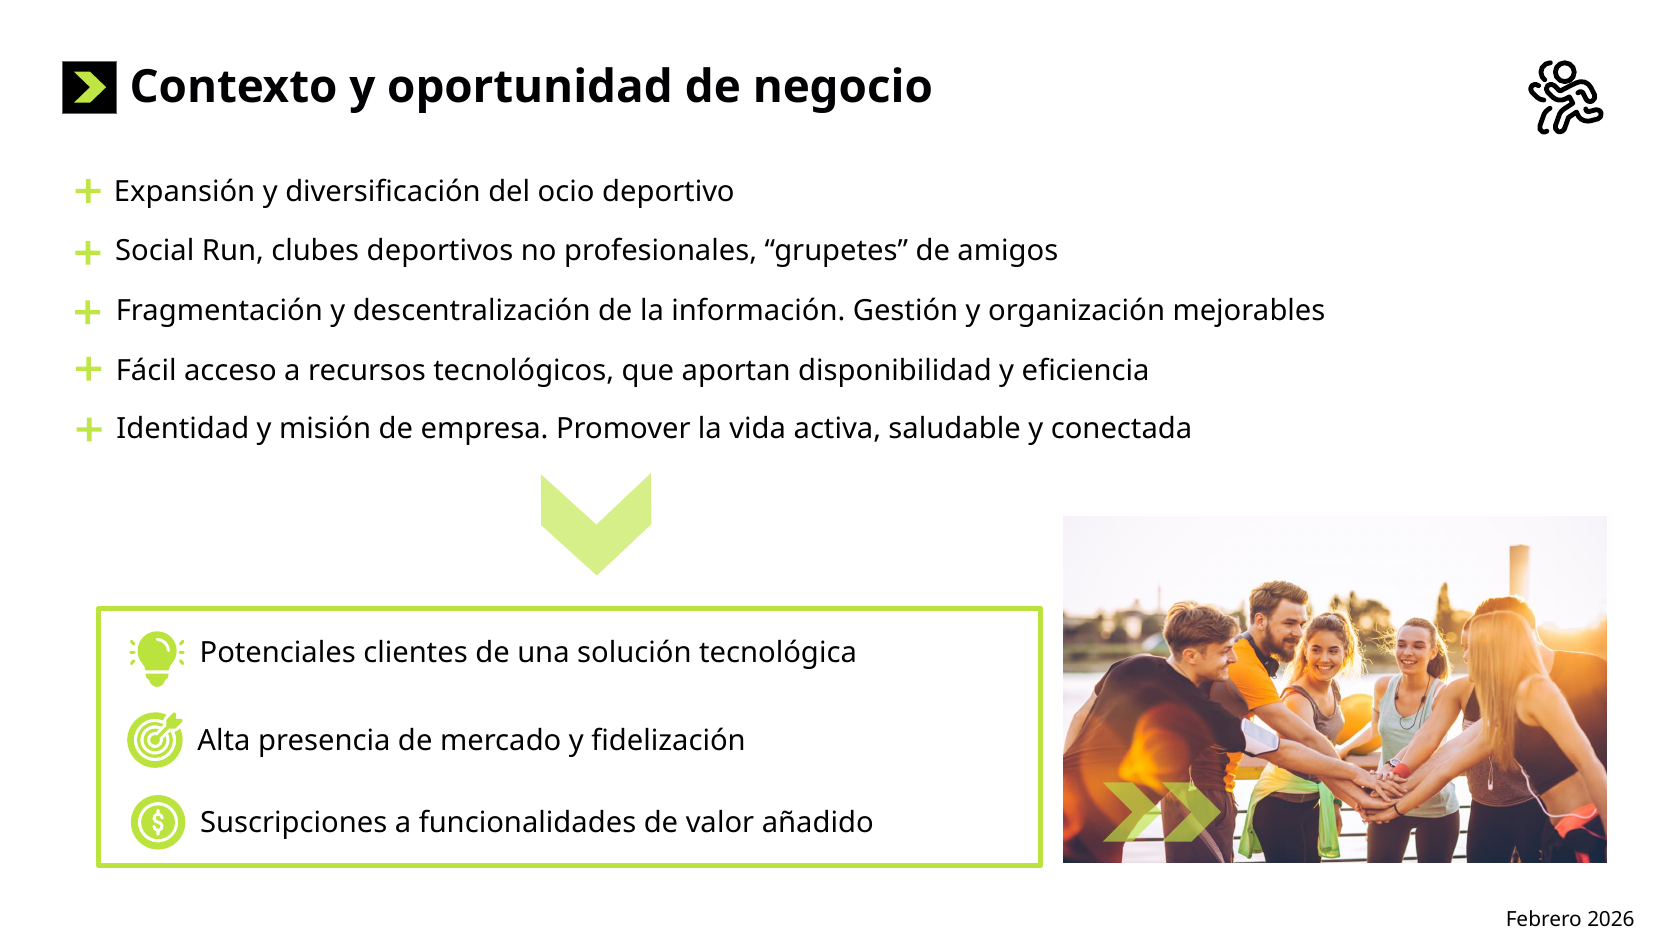

# Contexto y oportunidad de negocio
Expansión y diversificación del ocio deportivo
Social Run, clubes deportivos no profesionales, “grupetes” de amigos
Fragmentación y descentralización de la información. Gestión y organización mejorables
Fácil acceso a recursos tecnológicos, que aportan disponibilidad y eficiencia
Identidad y misión de empresa. Promover la vida activa, saludable y conectada
Potenciales clientes de una solución tecnológica
Alta presencia de mercado y fidelización
Suscripciones a funcionalidades de valor añadido
Febrero 2026